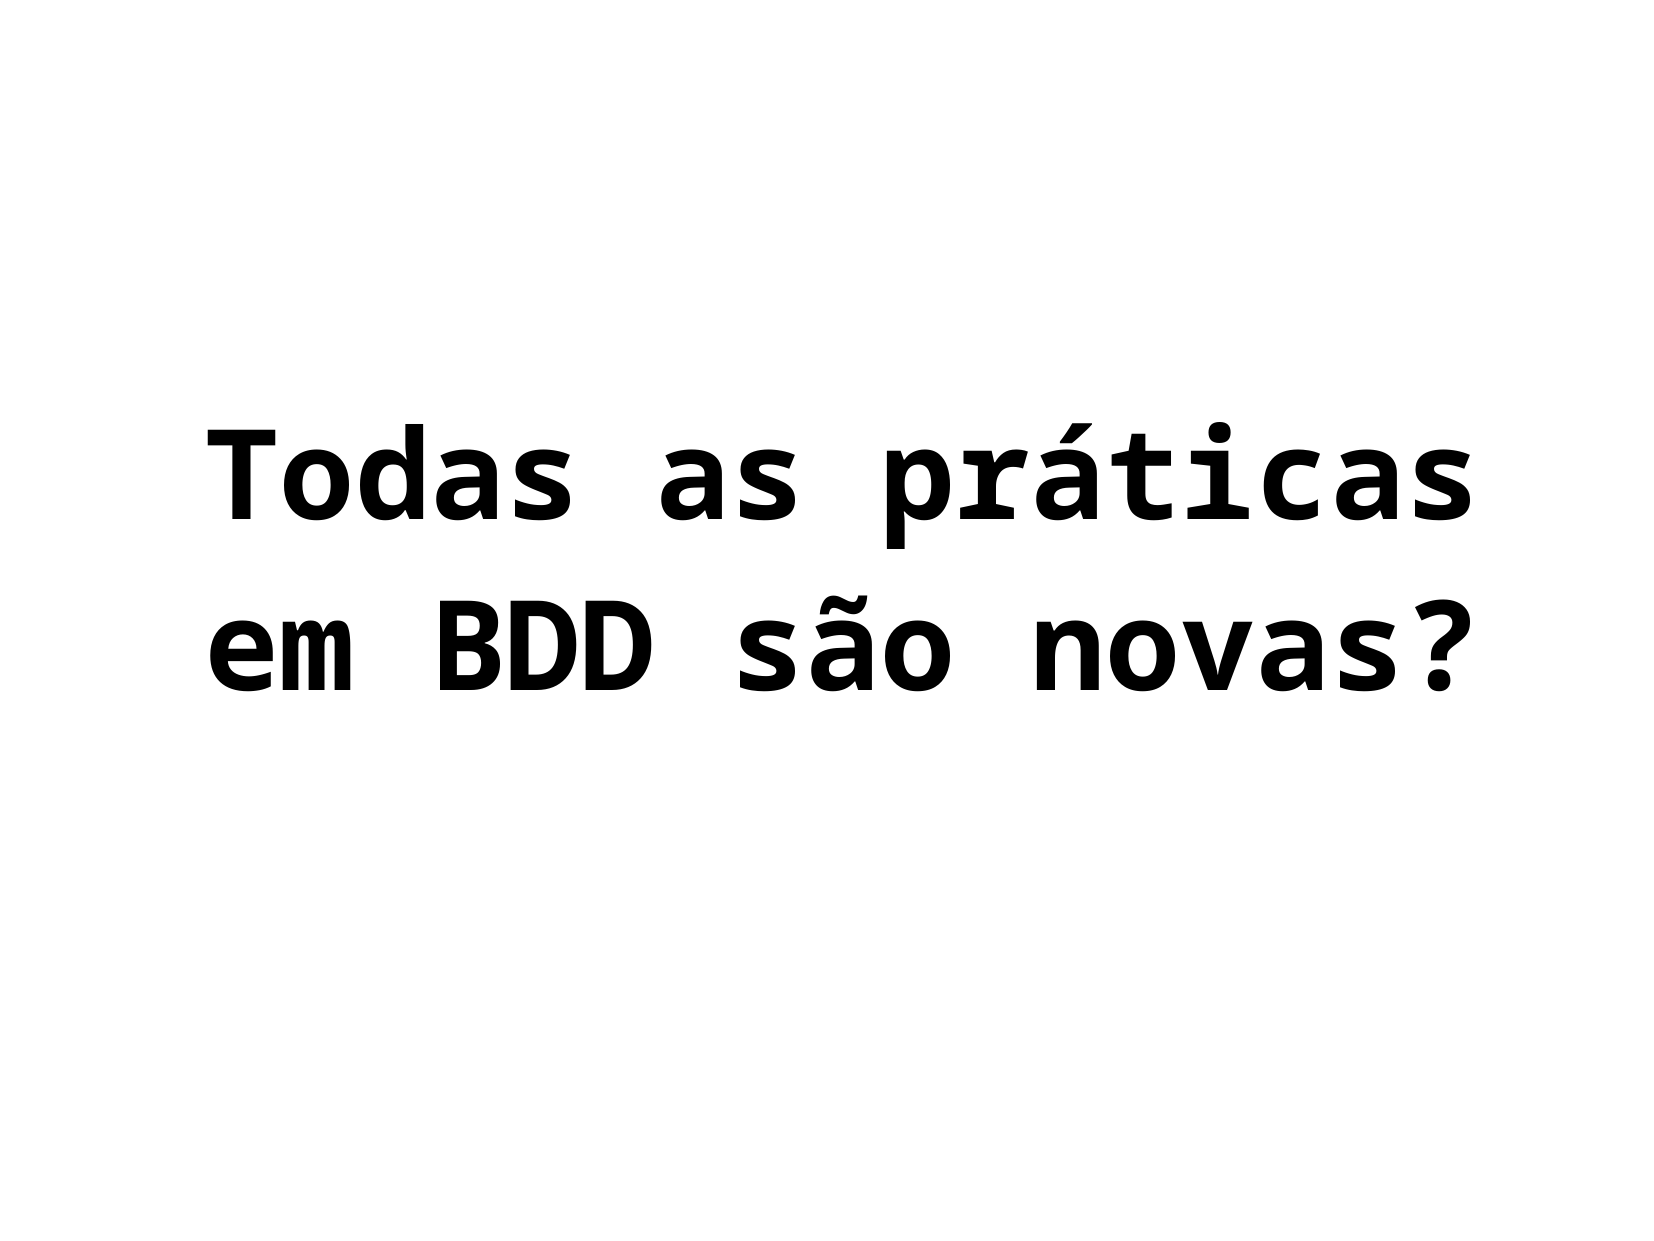

Todas as práticas em BDD são novas?